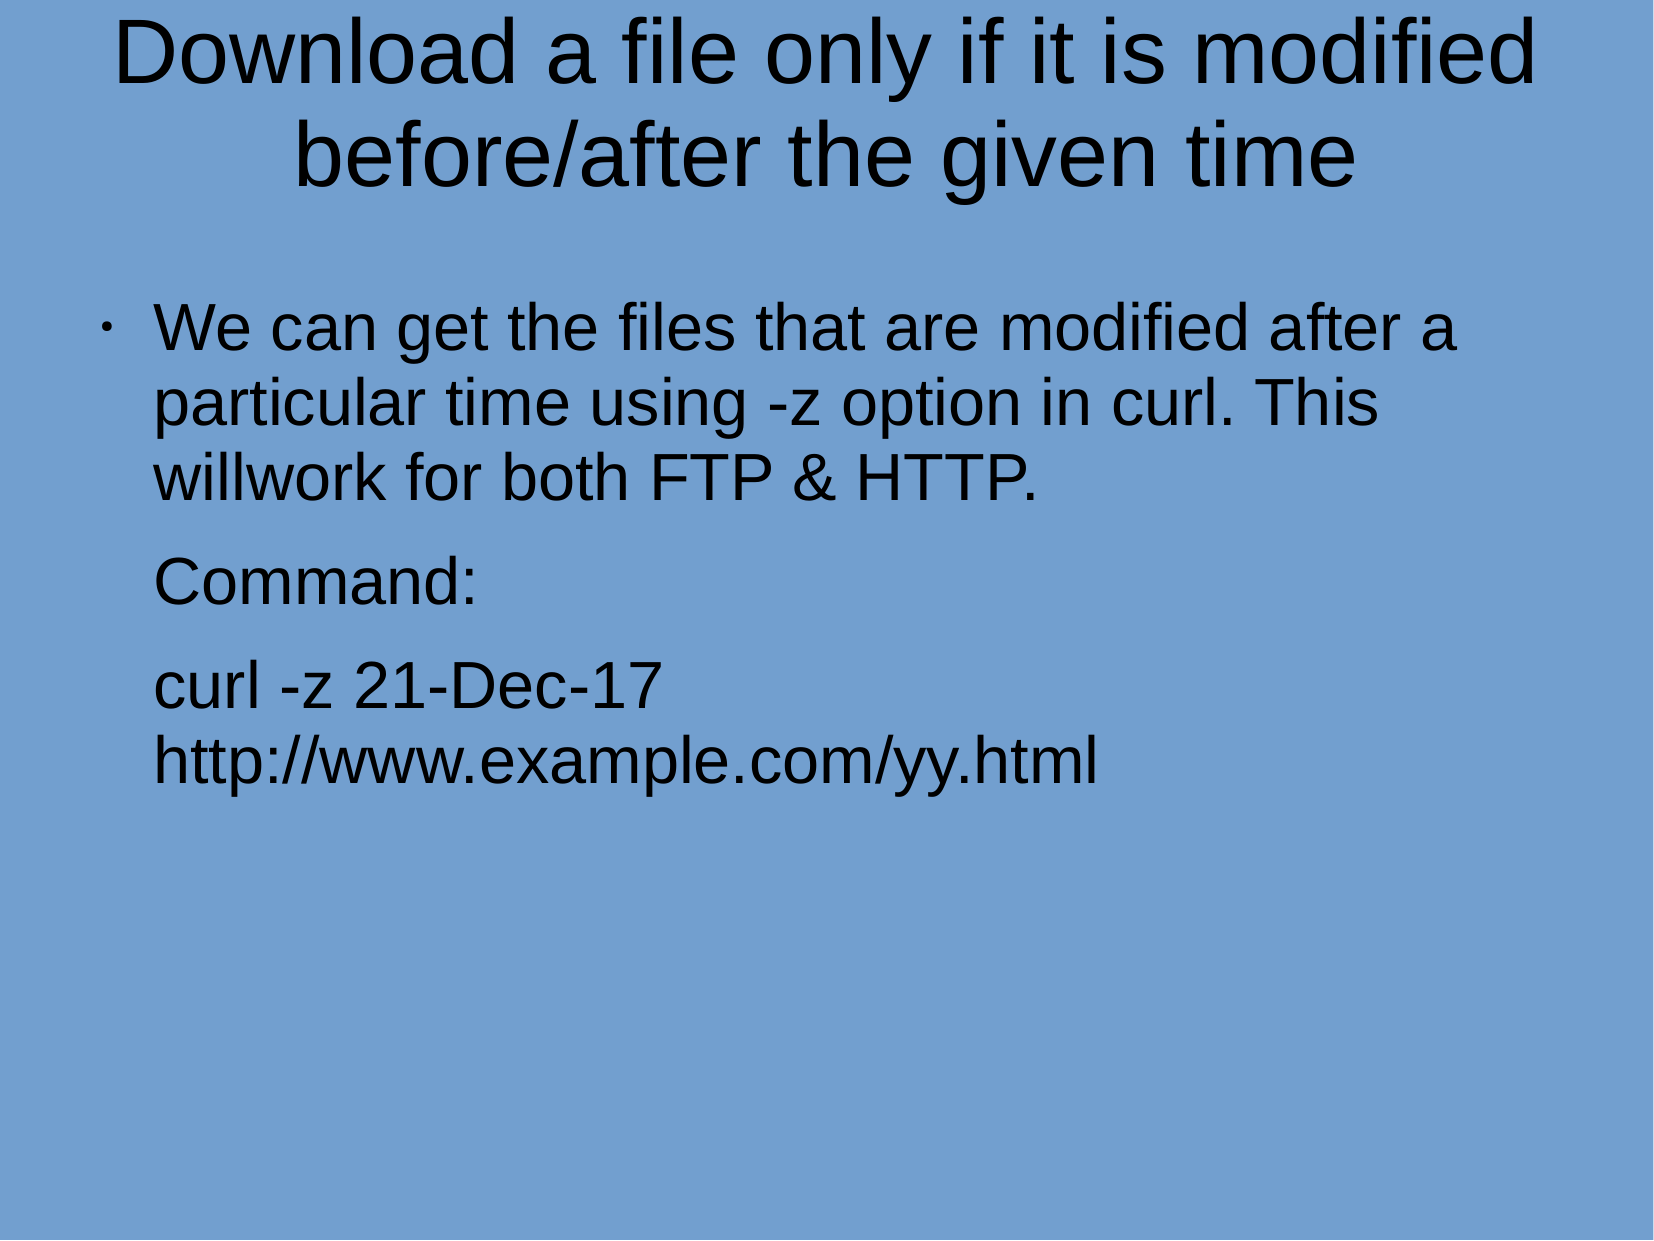

# Download a file only if it is modified before/after the given time
We can get the files that are modified after a particular time using -z option in curl. This willwork for both FTP & HTTP.
Command:
curl -z 21-Dec-17 http://www.example.com/yy.html